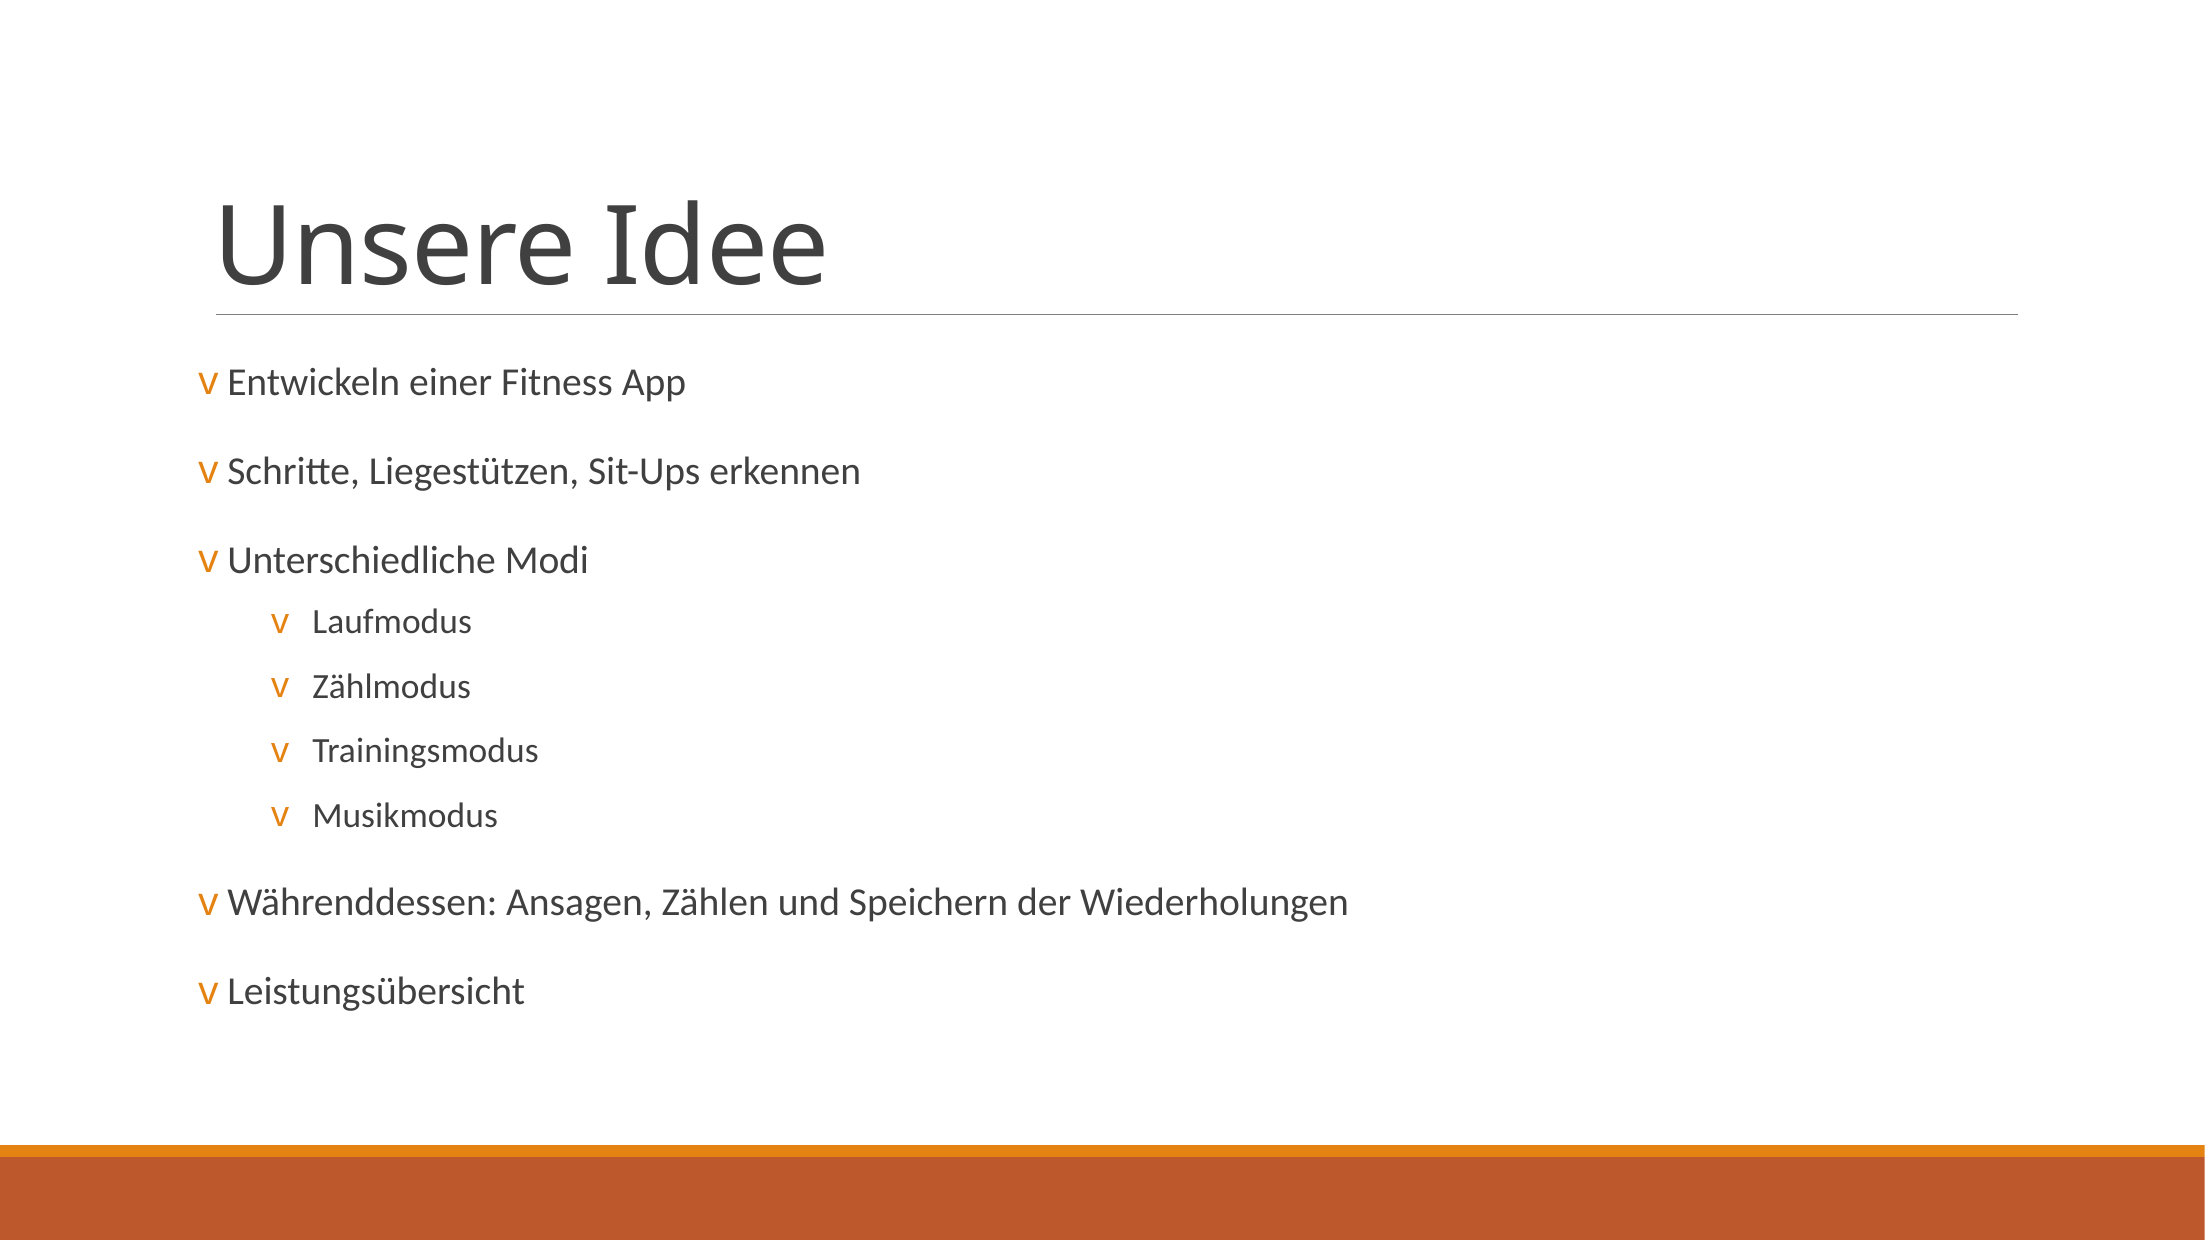

# Unsere Idee
 Entwickeln einer Fitness App
 Schritte, Liegestützen, Sit-Ups erkennen
 Unterschiedliche Modi
 Laufmodus
 Zählmodus
 Trainingsmodus
 Musikmodus
 Währenddessen: Ansagen, Zählen und Speichern der Wiederholungen
 Leistungsübersicht